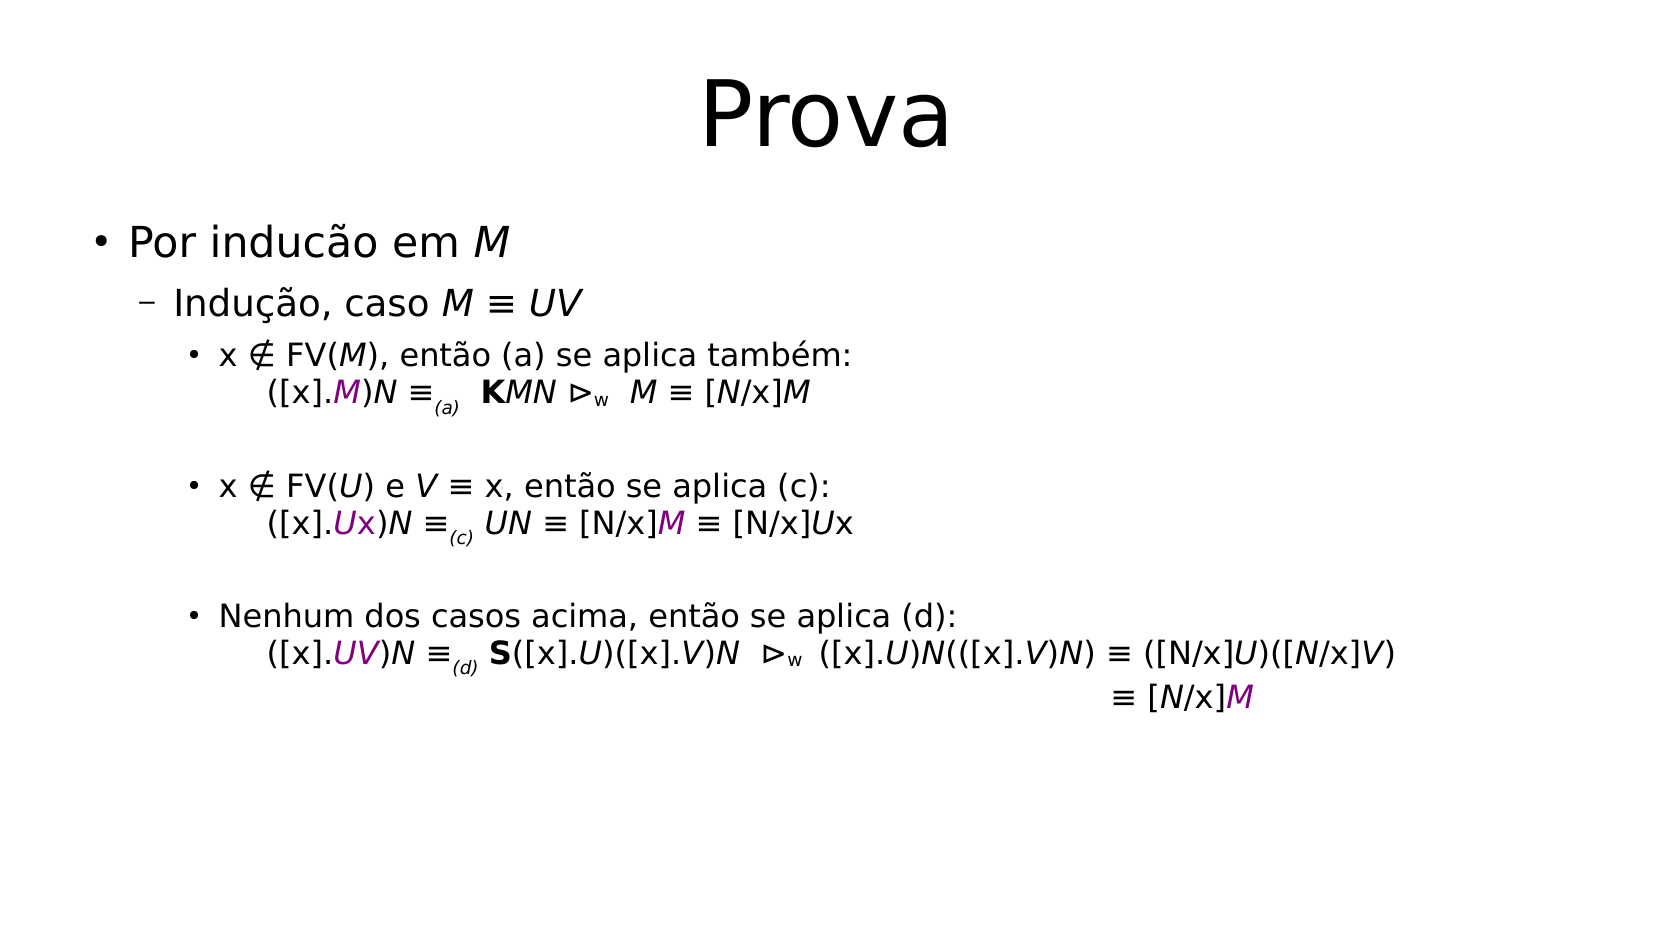

# Prova
Por inducão em M
Indução, caso M ≡ UV
x ∉ FV(M), então (a) se aplica também:
			([x].M)N ≡(a) KMN ⊳w M ≡ [N/x]M
x ∉ FV(U) e V ≡ x, então se aplica (c):
			([x].Ux)N ≡(c) UN ≡ [N/x]M ≡ [N/x]Ux
Nenhum dos casos acima, então se aplica (d):
	([x].UV)N ≡(d) S([x].U)([x].V)N ⊳w ([x].U)N(([x].V)N) ≡ ([N/x]U)([N/x]V)
 ≡ [N/x]M